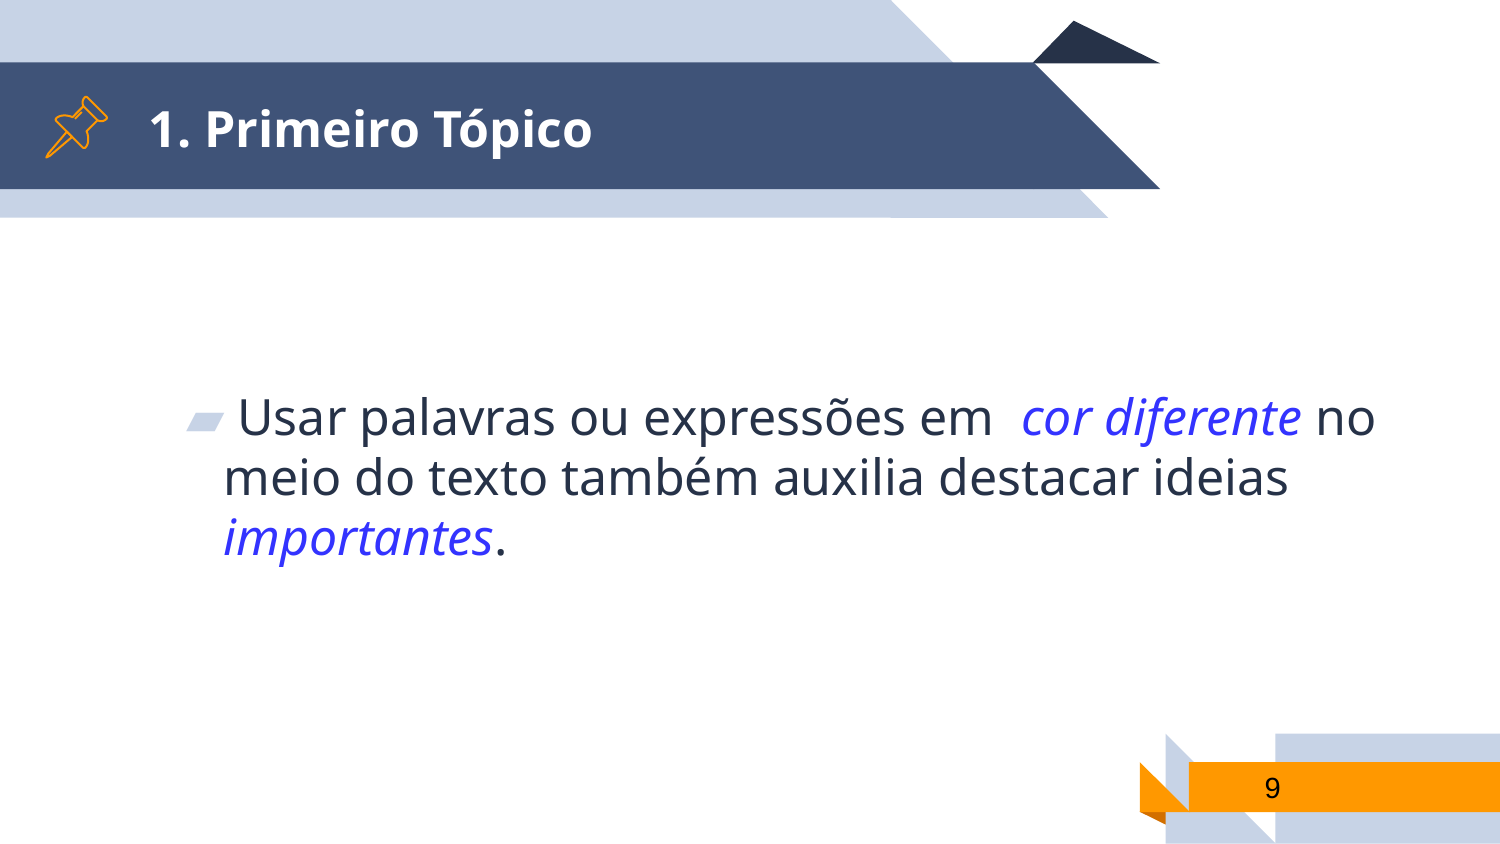

# 1. Primeiro Tópico
 Usar palavras ou expressões em cor diferente no meio do texto também auxilia destacar ideias importantes.